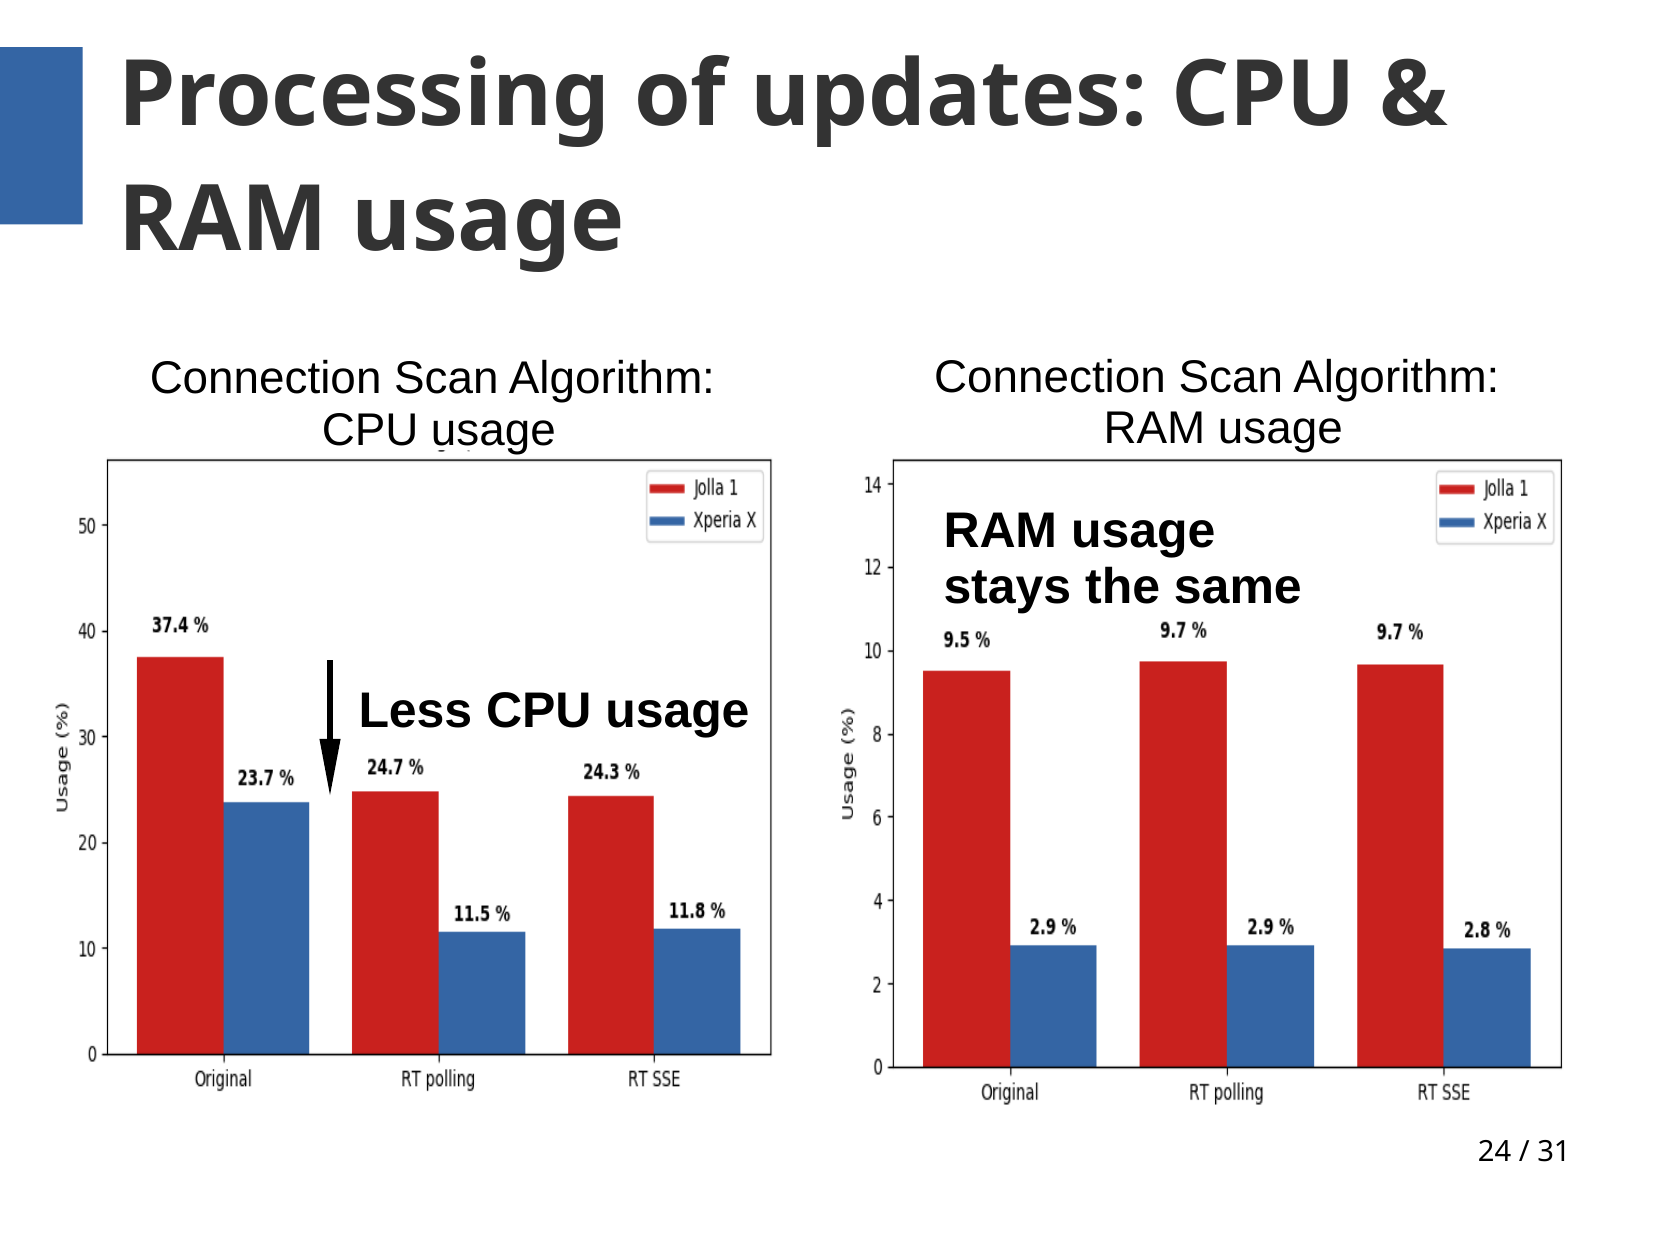

# Processing of updates: CPU & RAM usage
Connection Scan Algorithm:
RAM usage
Connection Scan Algorithm:
CPU usage
RAM usage stays the same
Less CPU usage
24